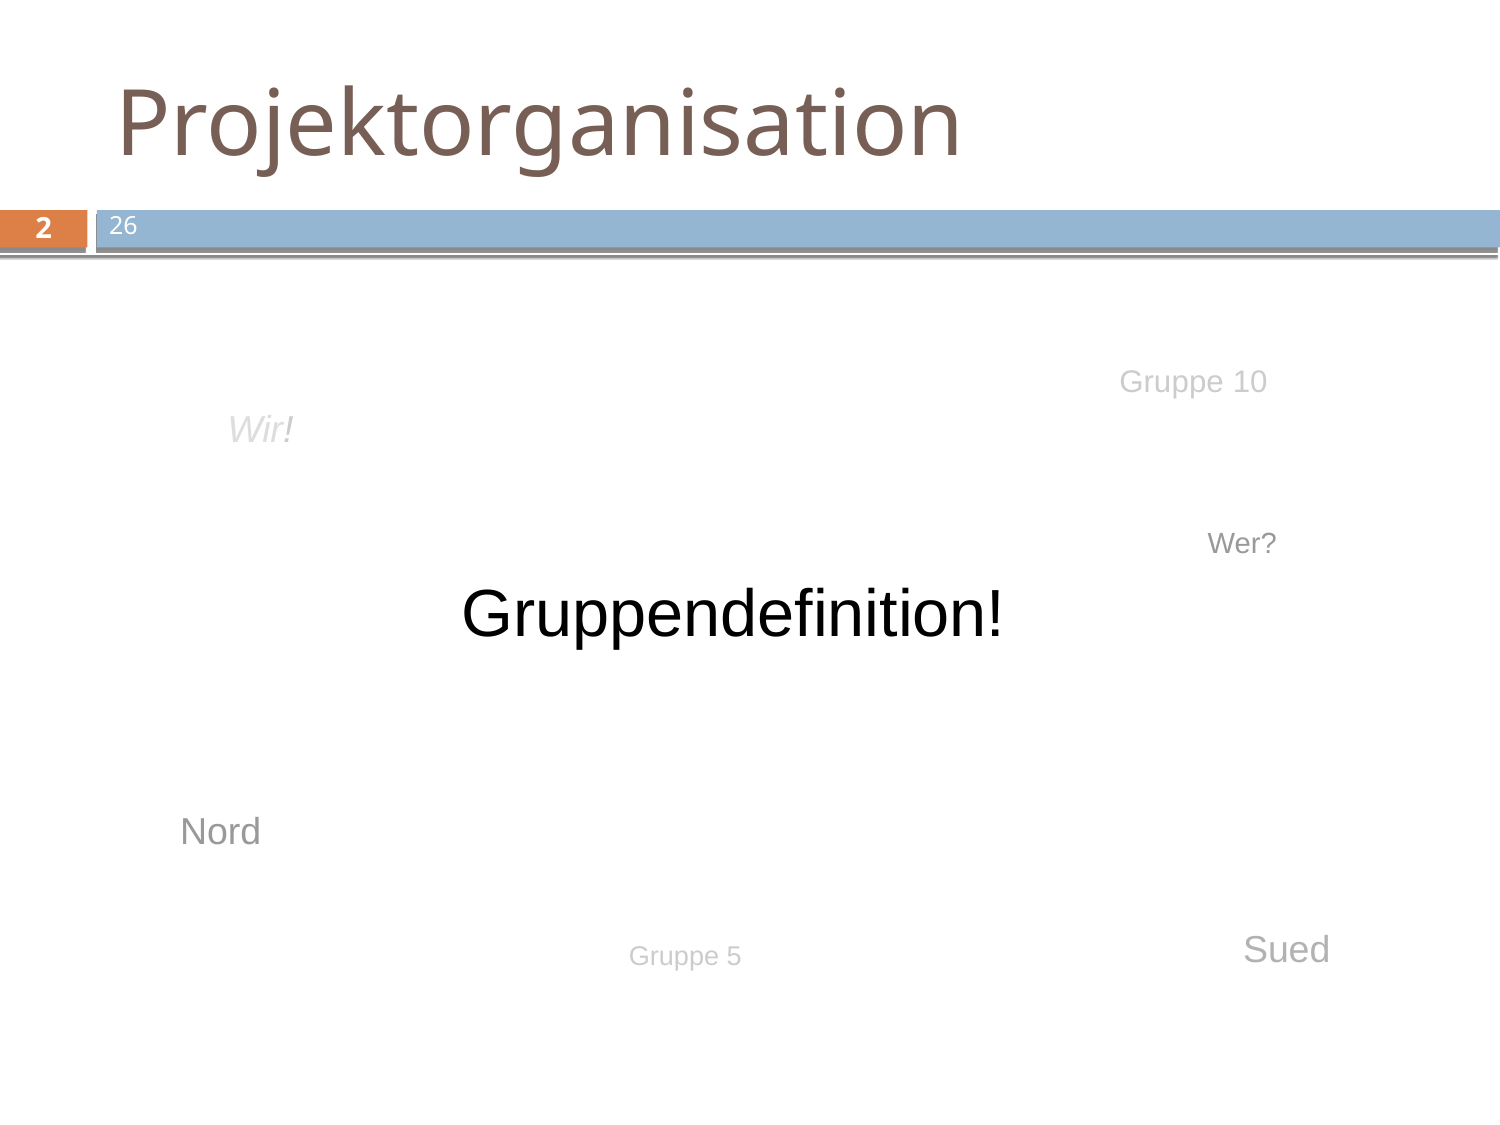

# Projektorganisation
26
2
Gruppendefinition!
Gruppe 10
Wir!
Wer?
Nord
Sued
Gruppe 5